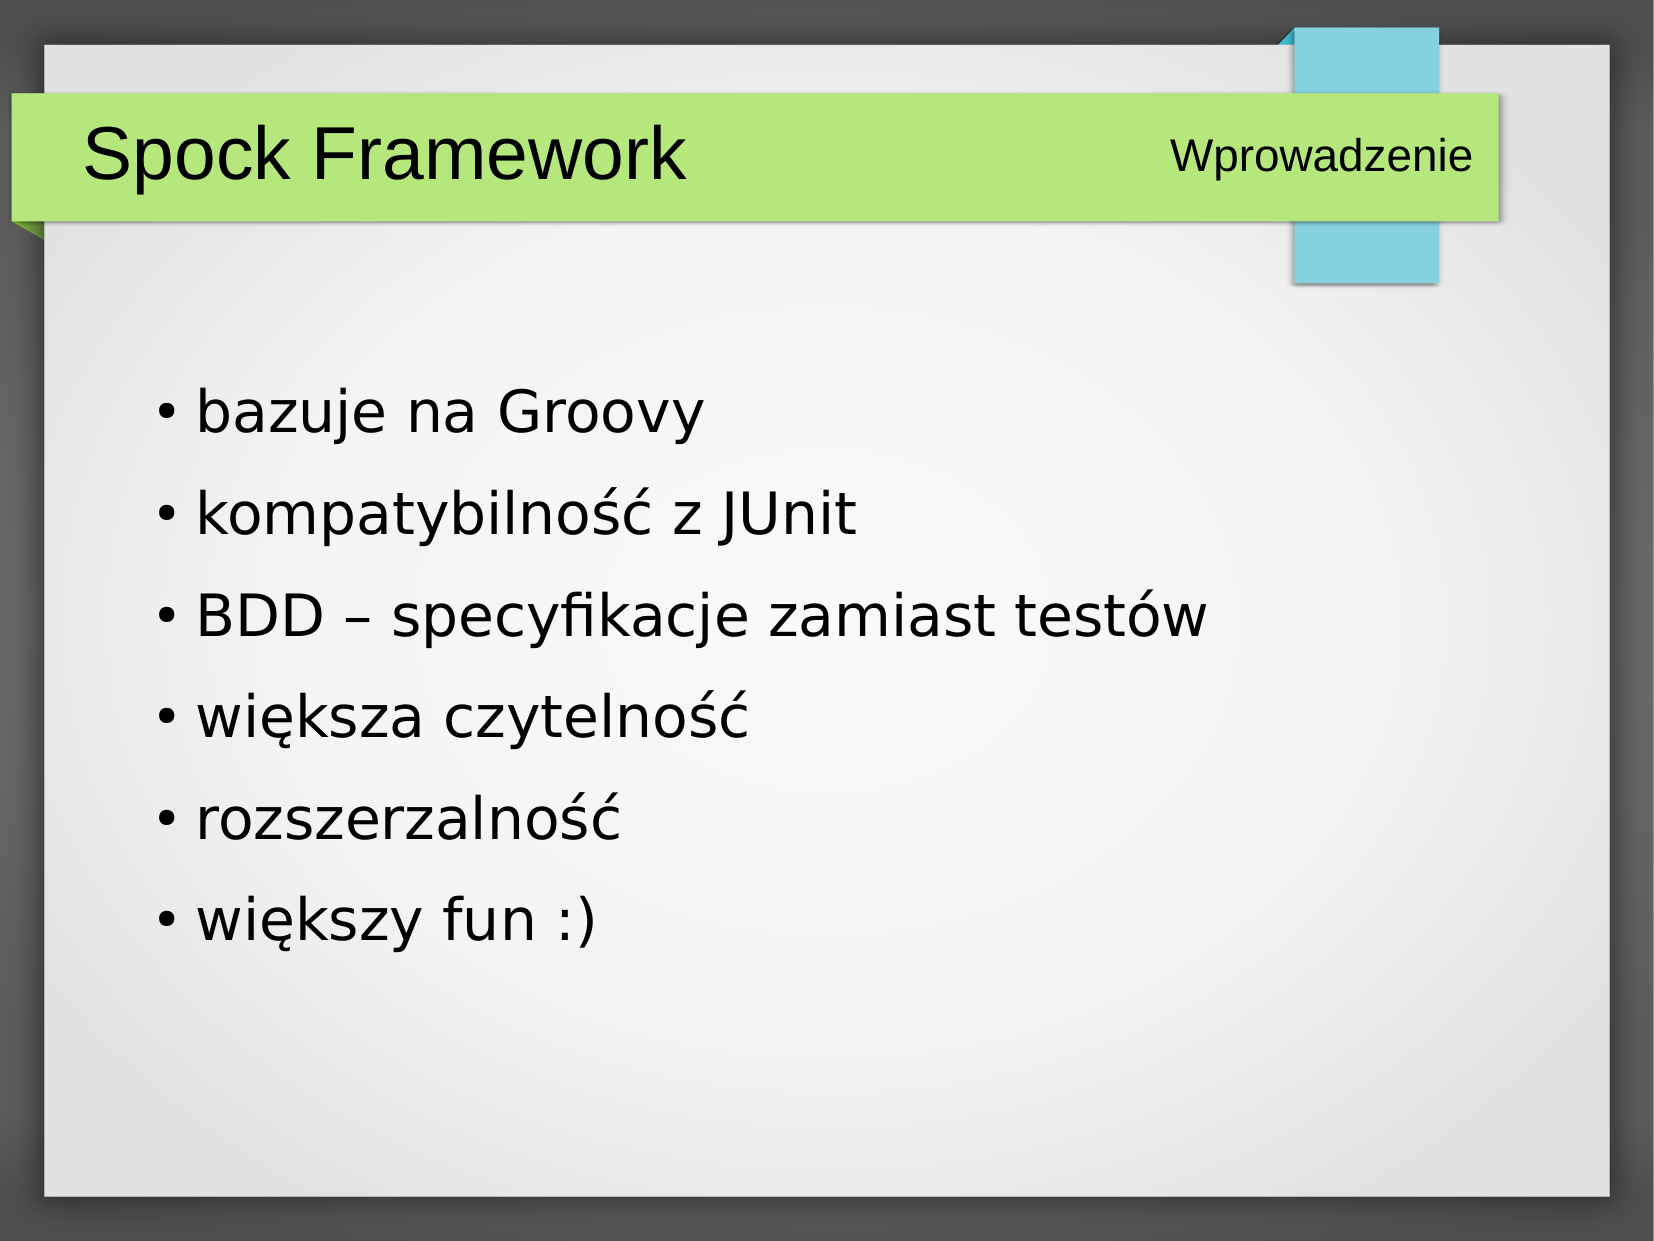

# Spock Framework
Wprowadzenie
 bazuje na Groovy
 kompatybilność z JUnit
 BDD – specyfikacje zamiast testów
 większa czytelność
 rozszerzalność
 większy fun :)